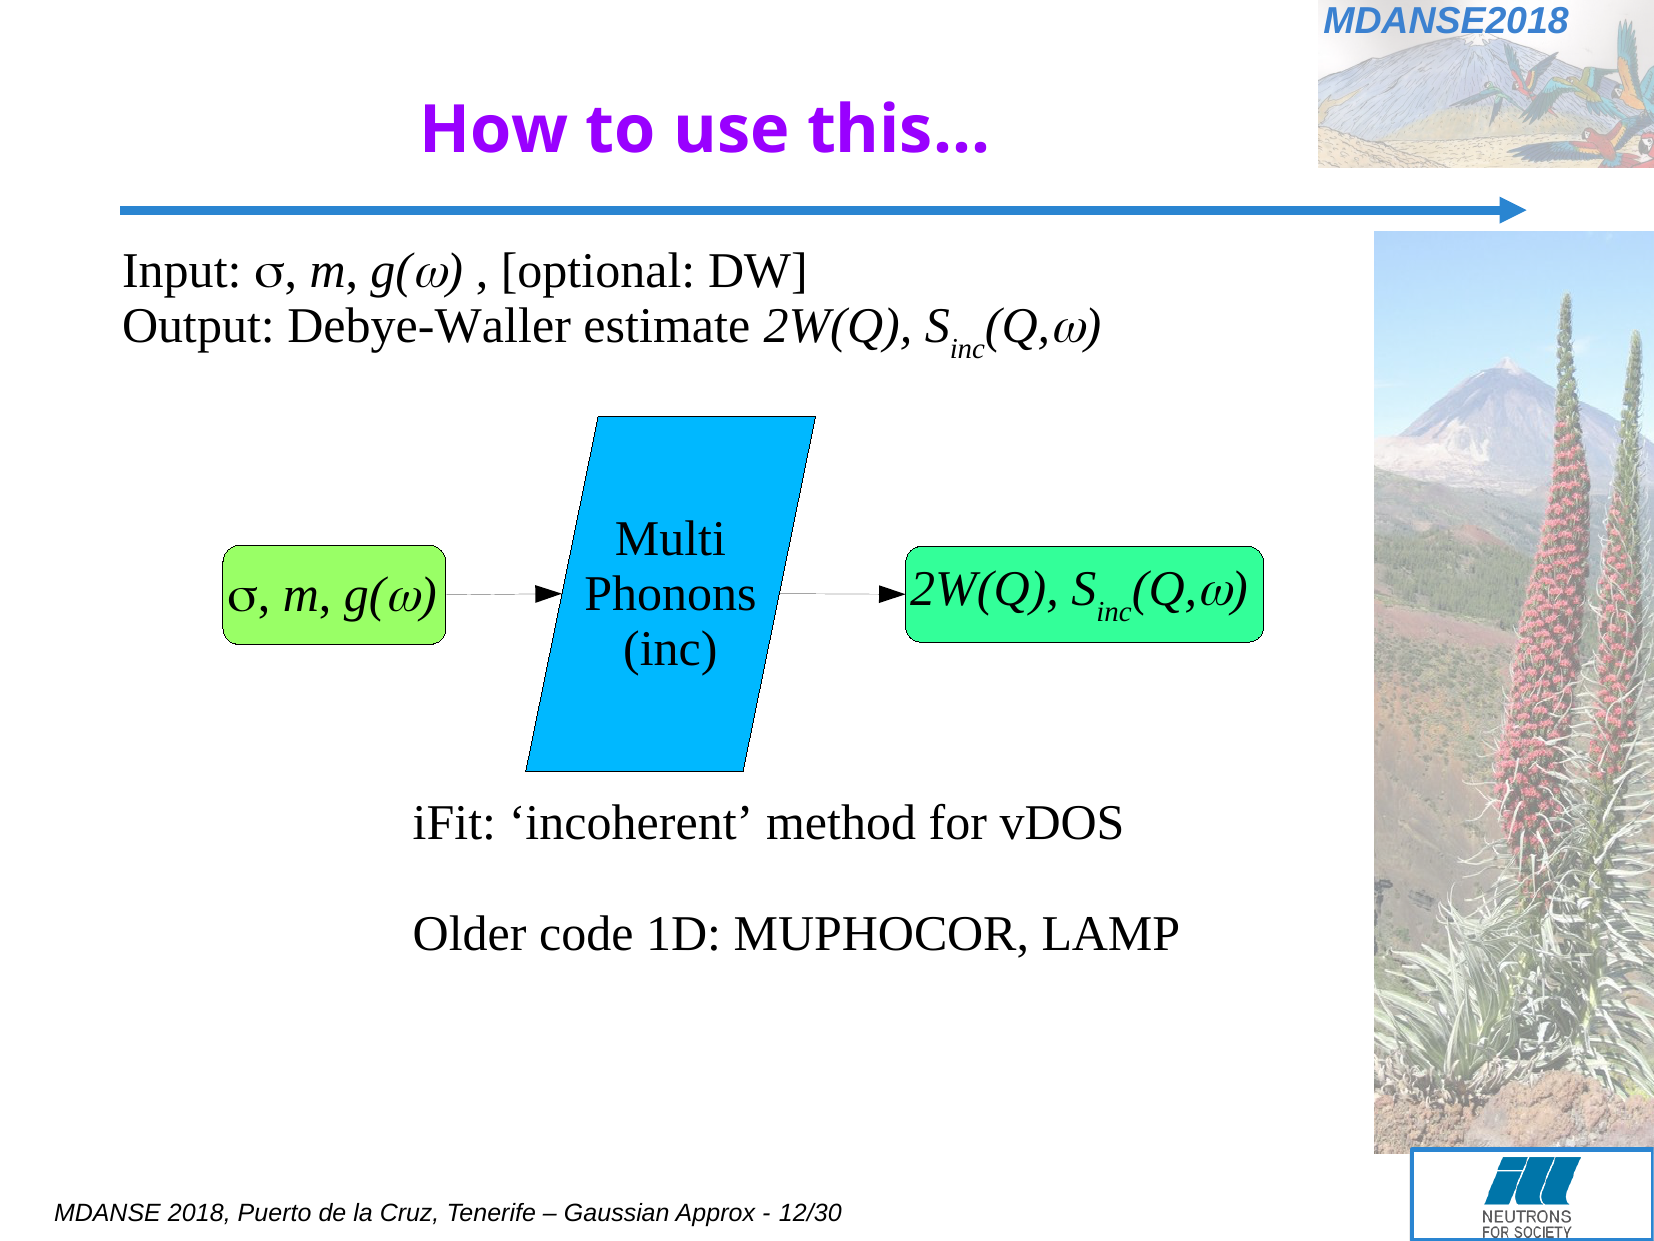

# How to use this...
Input: s, m, g(w) , [optional: DW]
Output: Debye-Waller estimate 2W(Q), Sinc(Q,w)
Multi
Phonons
(inc)
s, m, g(w)
2W(Q), Sinc(Q,w)
iFit: ‘incoherent’ method for vDOS
Older code 1D: MUPHOCOR, LAMP